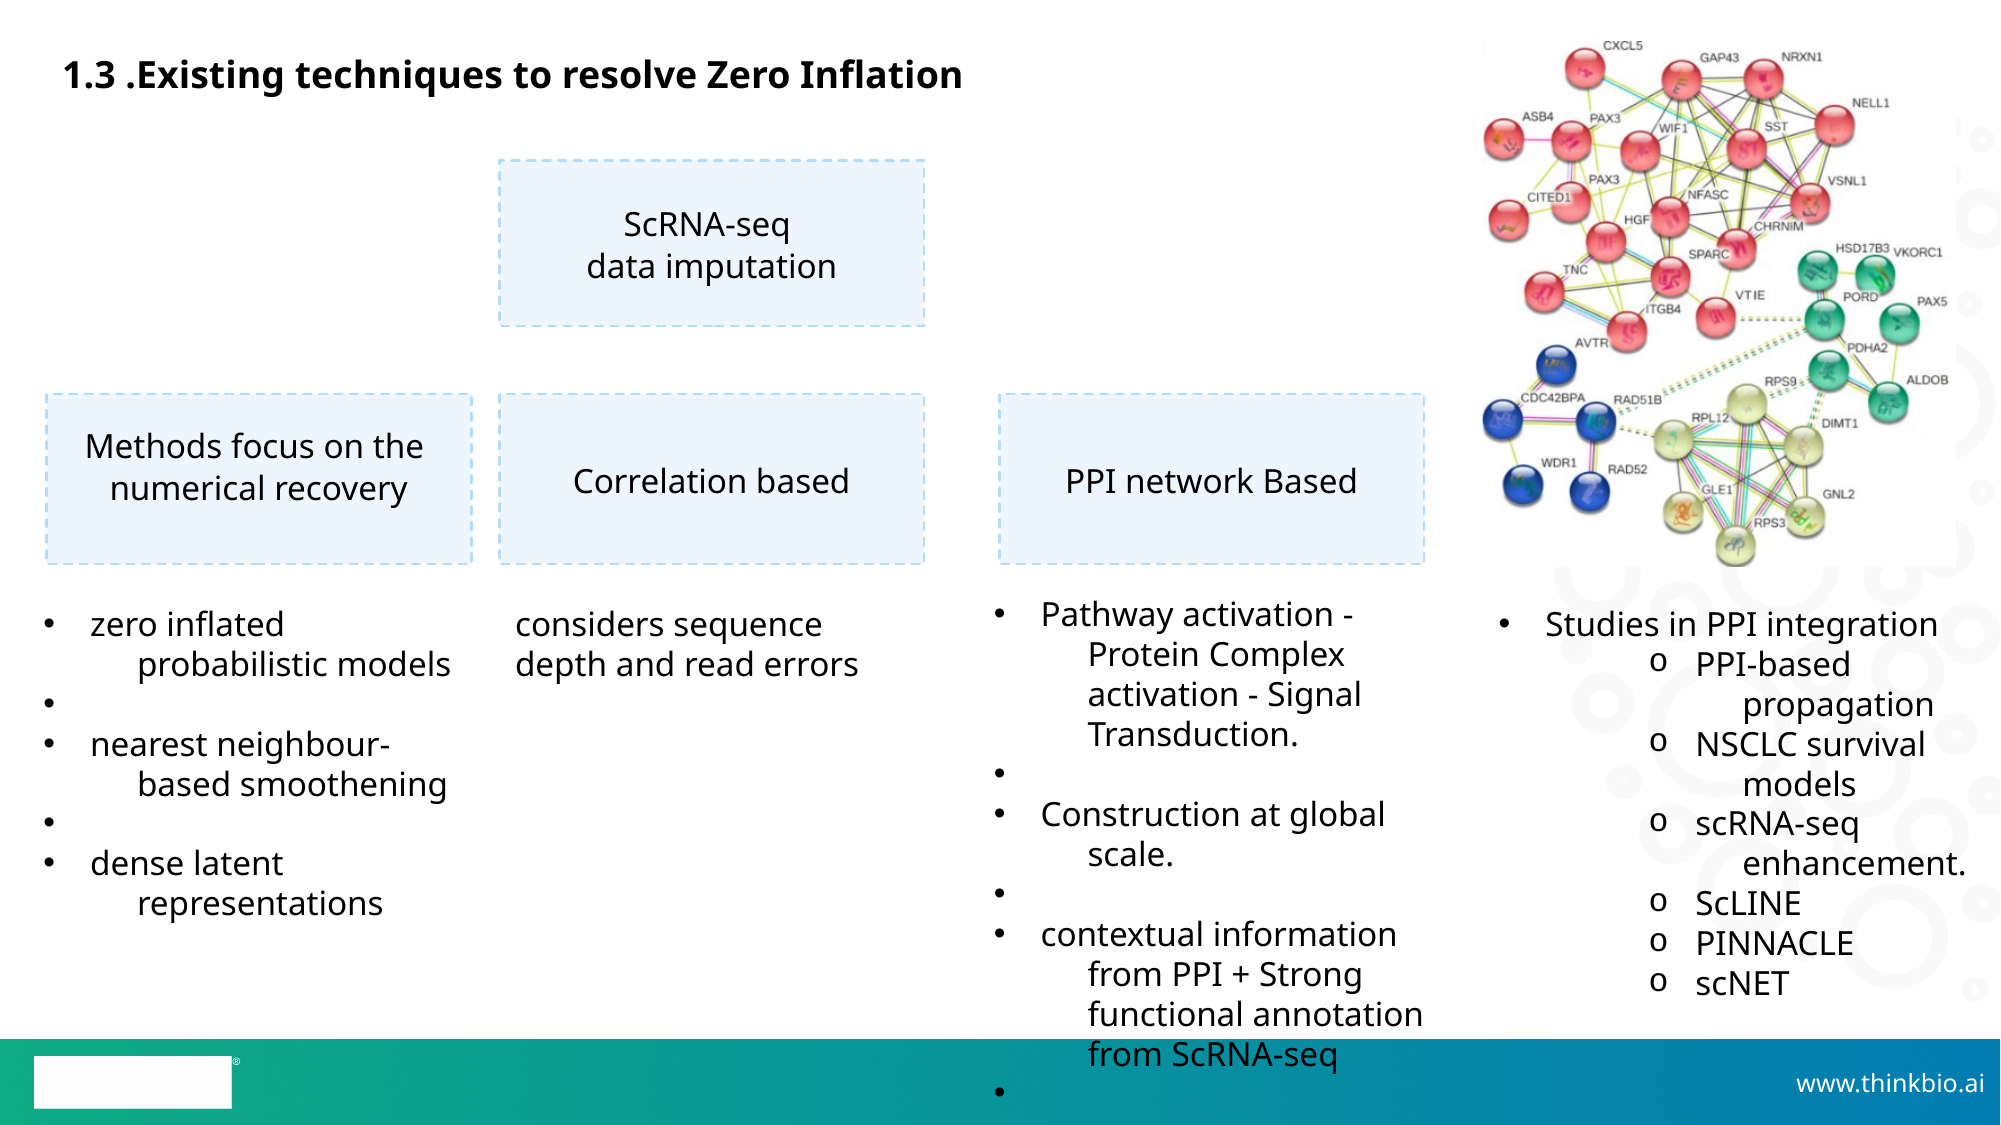

1.3 .Existing techniques to resolve Zero Inflation
ScRNA-seq
data imputation
Methods focus on the
numerical recovery
Correlation based
PPI network Based
Pathway activation - Protein Complex activation - Signal Transduction.
Construction at global scale.
contextual information from PPI + Strong functional annotation from ScRNA-seq
zero inflated probabilistic models
nearest neighbour-based smoothening
dense latent representations
considers sequence depth and read errors
Studies in PPI integration
PPI-based propagation
NSCLC survival models
scRNA-seq enhancement.
ScLINE
PINNACLE
scNET